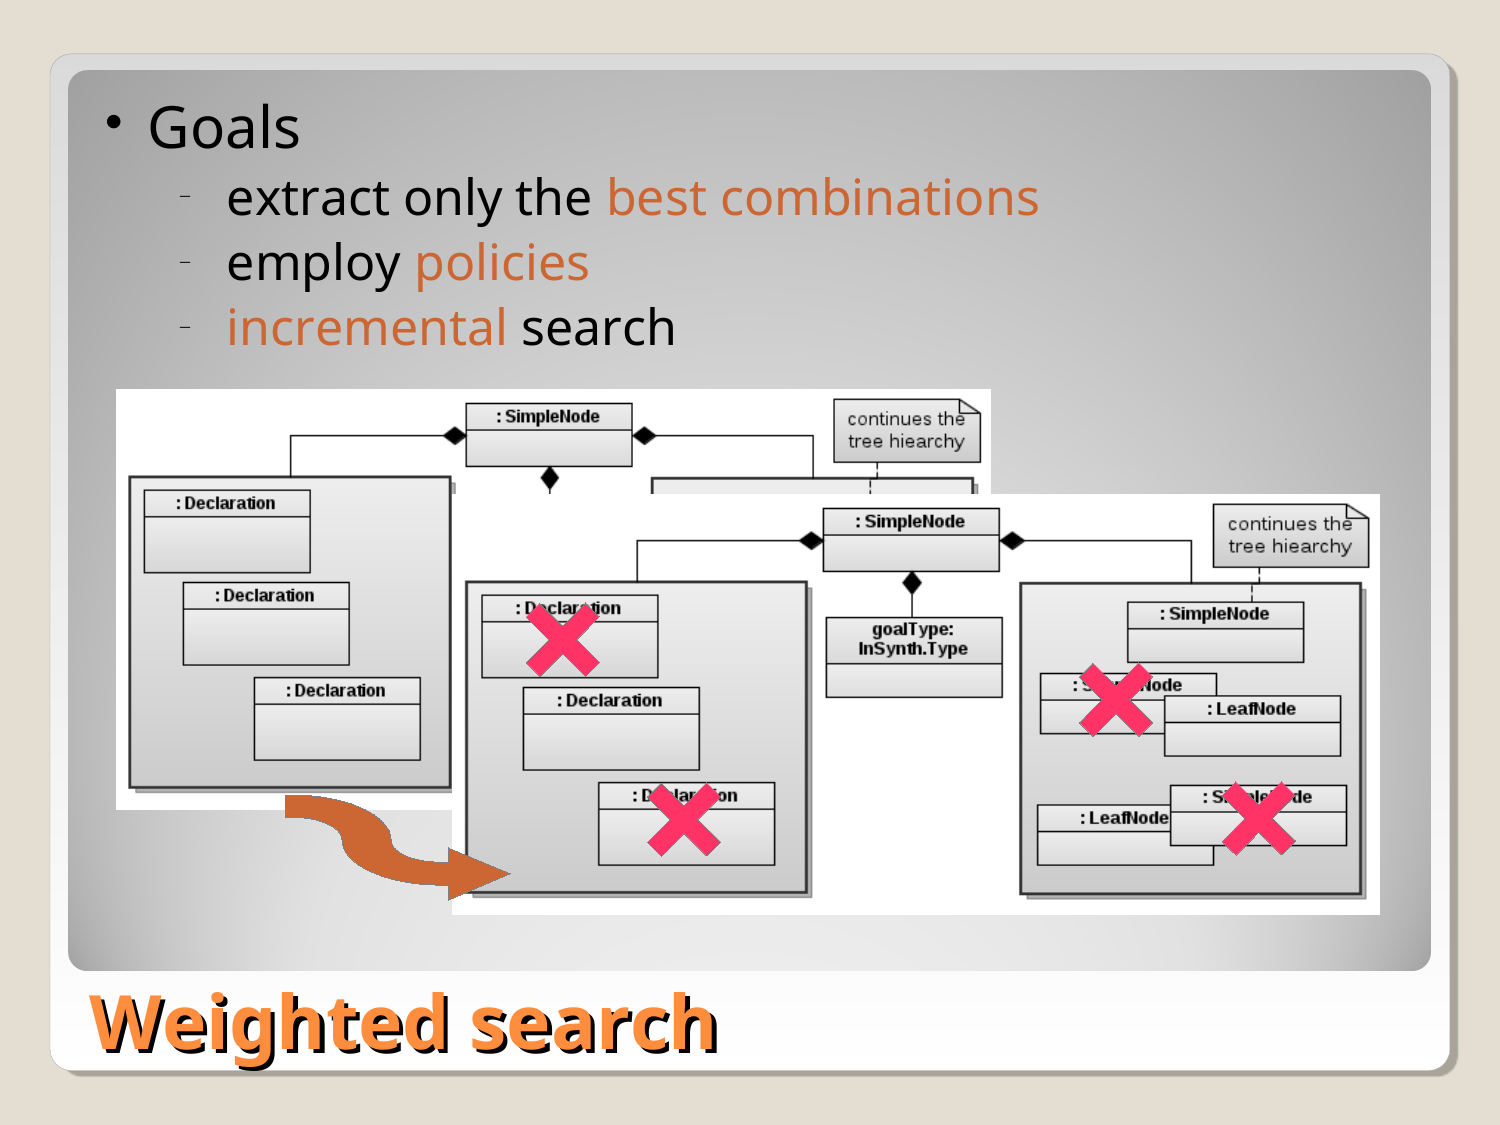

Goals
extract only the best combinations
employ policies
incremental search
Weighted search